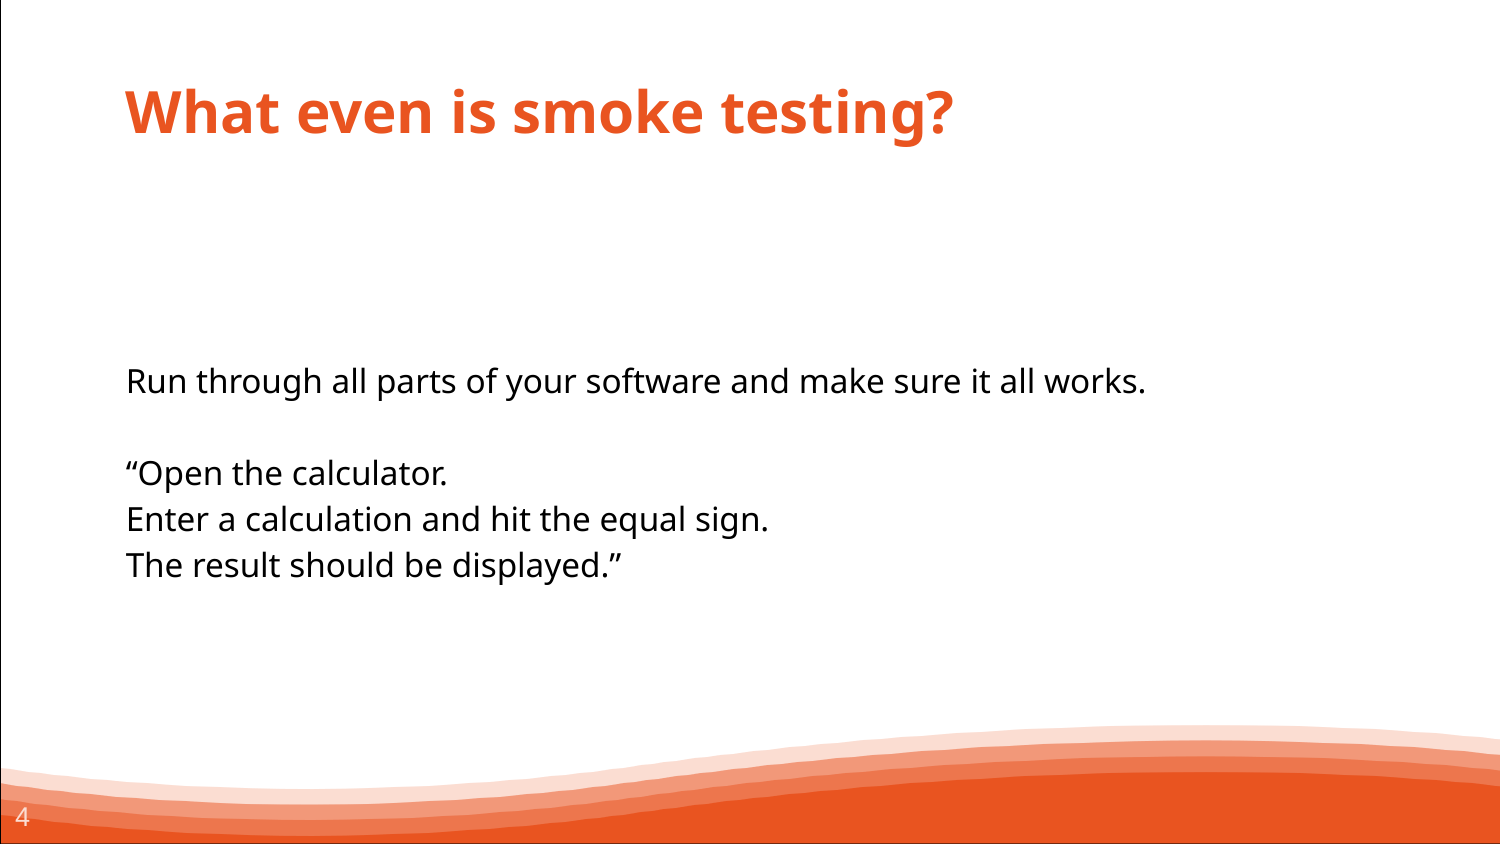

# What even is smoke testing?
Run through all parts of your software and make sure it all works.
“Open the calculator.
Enter a calculation and hit the equal sign.
The result should be displayed.”